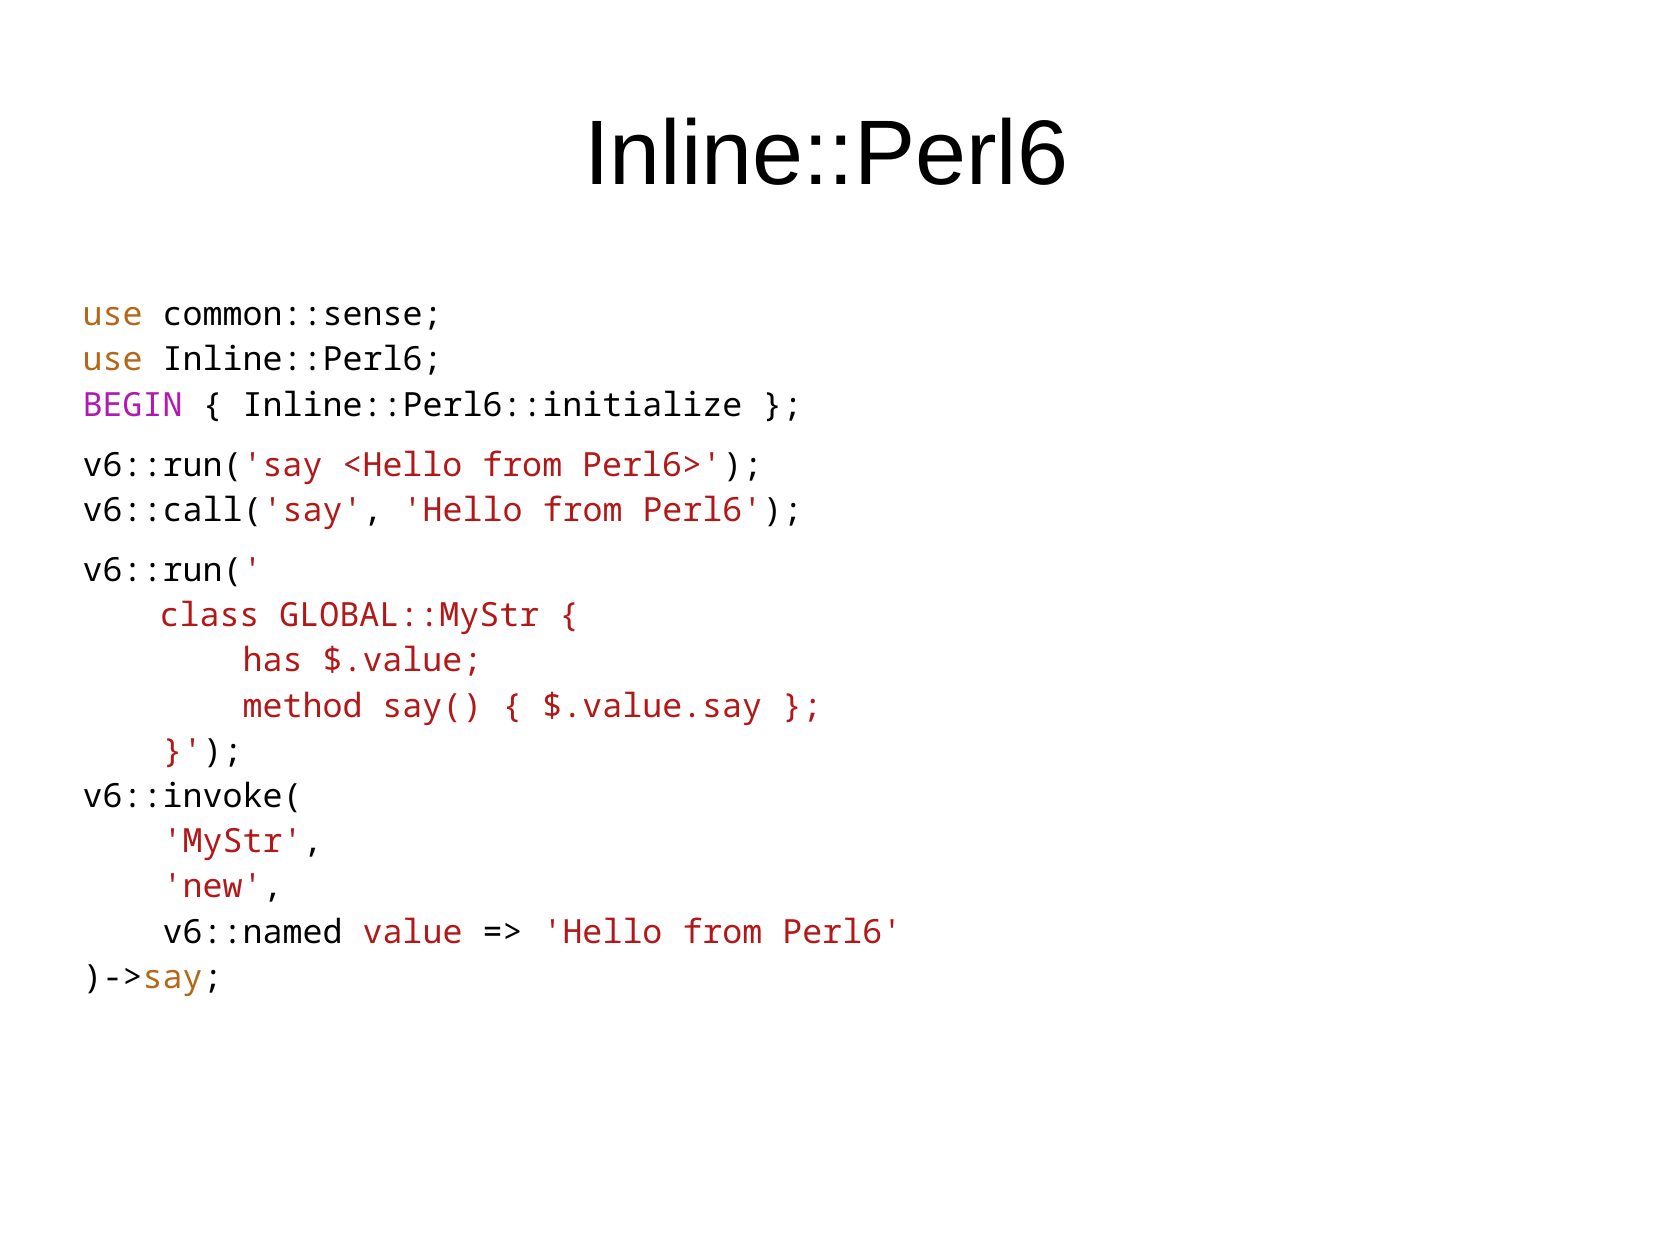

# Inline::Perl6
use common::sense;
use Inline::Perl6;
BEGIN { Inline::Perl6::initialize };
v6::run('say <Hello from Perl6>');
v6::call('say', 'Hello from Perl6');
v6::run('
	 class GLOBAL::MyStr {
 has $.value;
 method say() { $.value.say };
 }');
v6::invoke(
 'MyStr',
 'new',
 v6::named value => 'Hello from Perl6'
)->say;